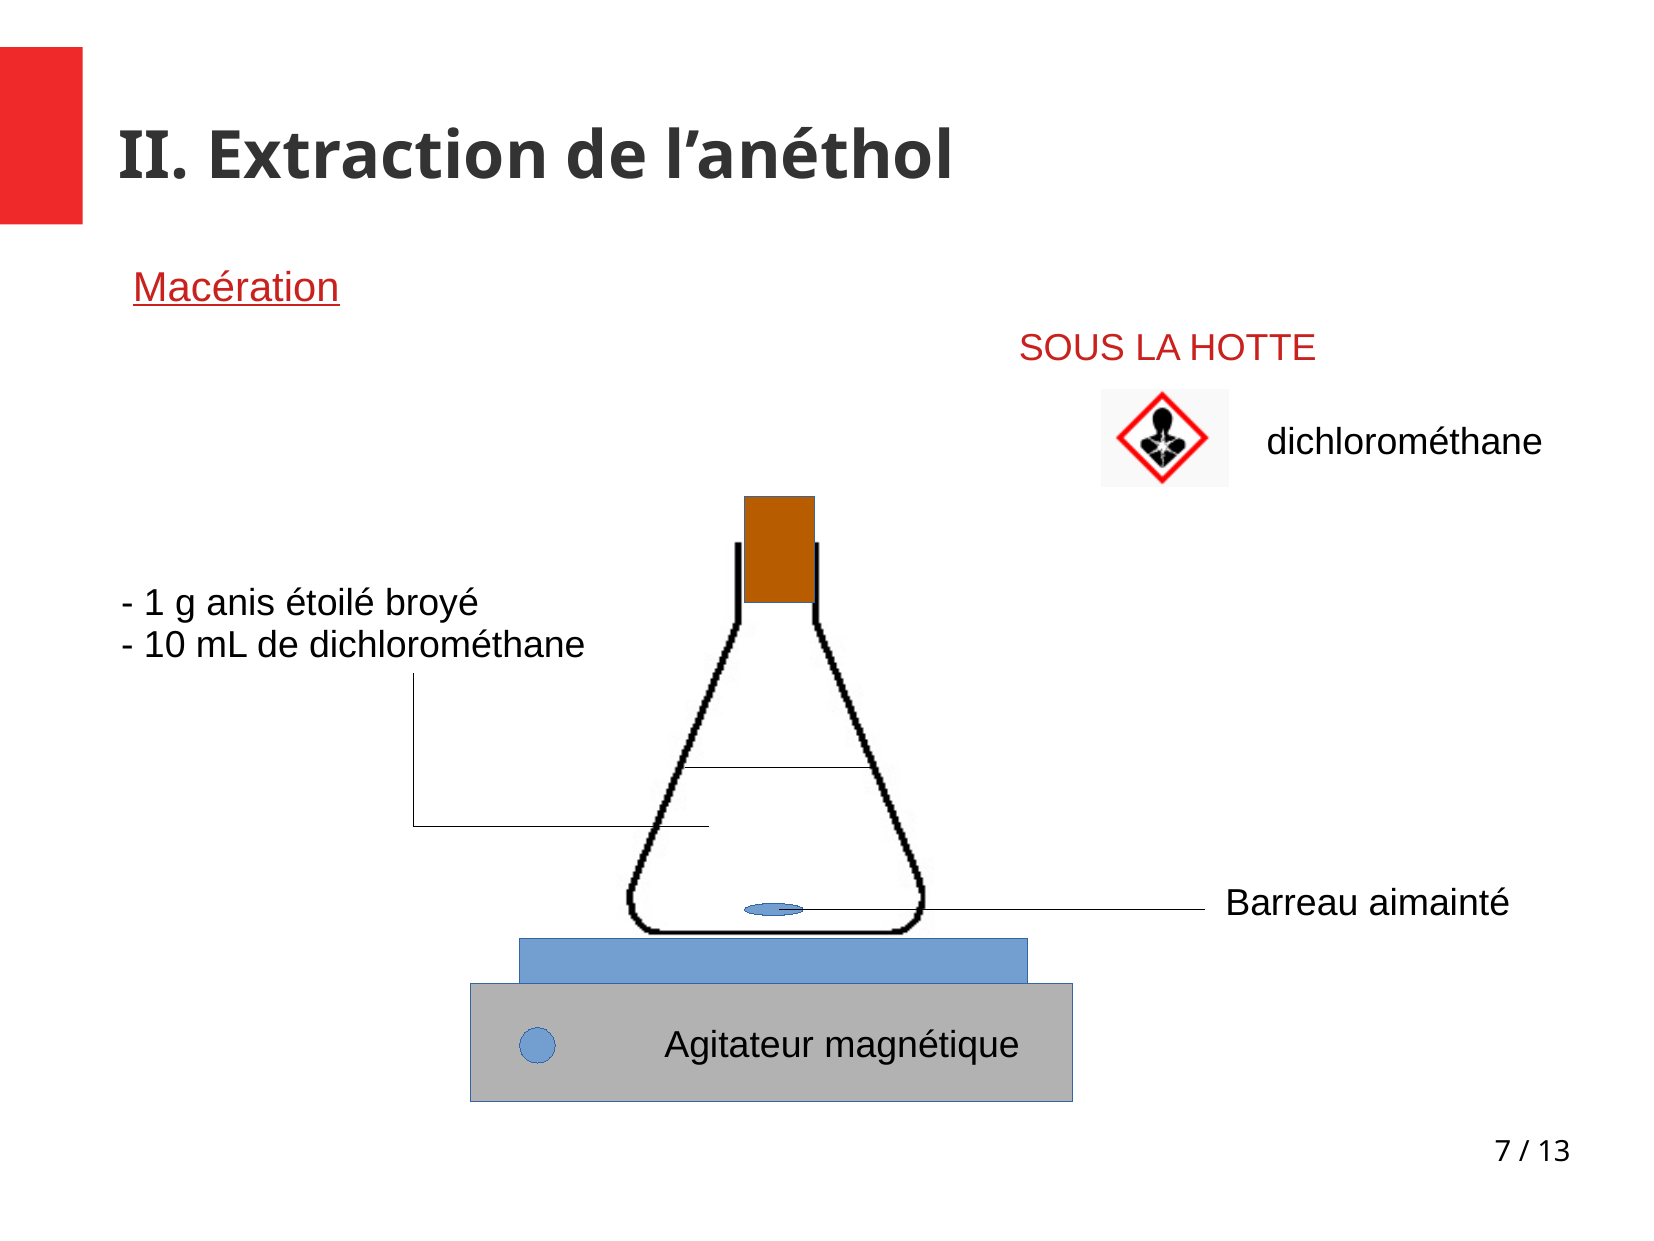

# II. Extraction de l’anéthol
Macération
SOUS LA HOTTE
dichlorométhane
- 1 g anis étoilé broyé
- 10 mL de dichlorométhane
Barreau aimainté
Agitateur magnétique
7